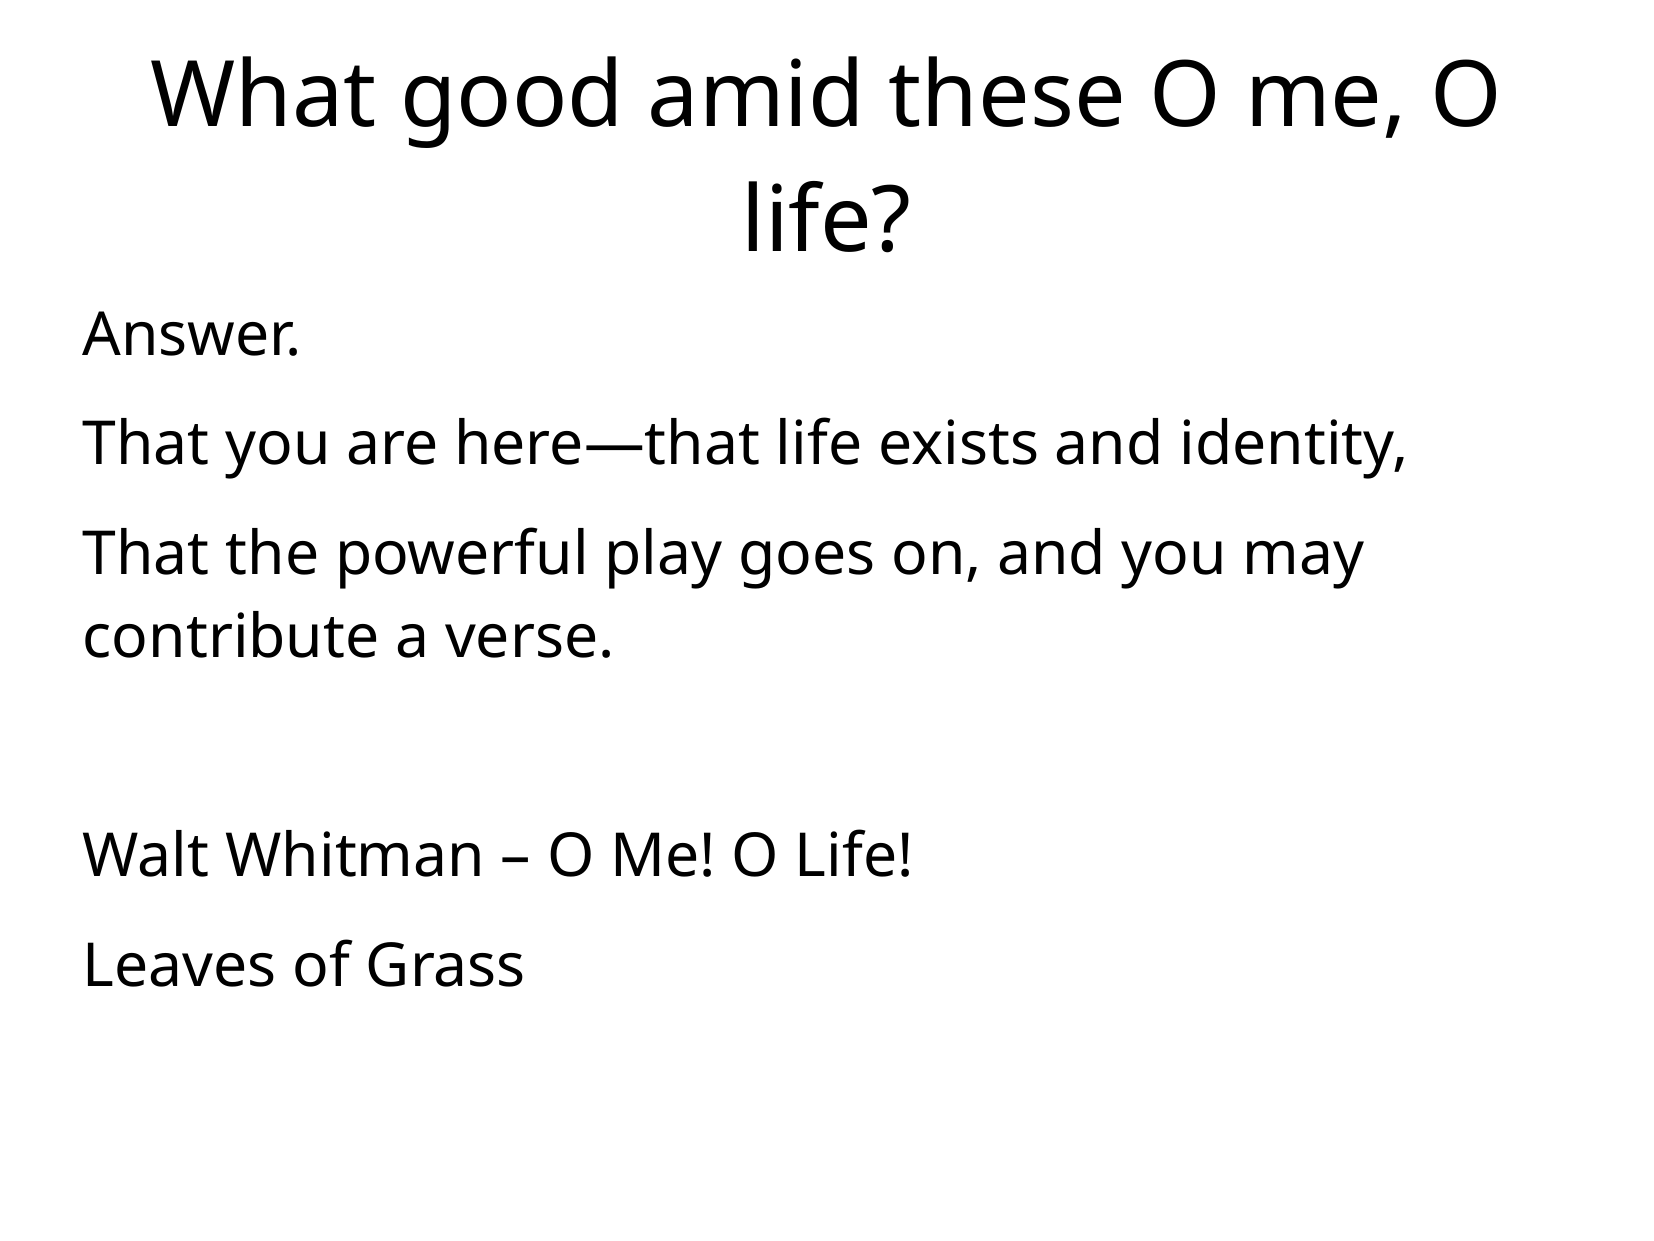

# What good amid these O me, O life?
Answer.
That you are here—that life exists and identity,
That the powerful play goes on, and you may contribute a verse.
Walt Whitman – O Me! O Life!
Leaves of Grass